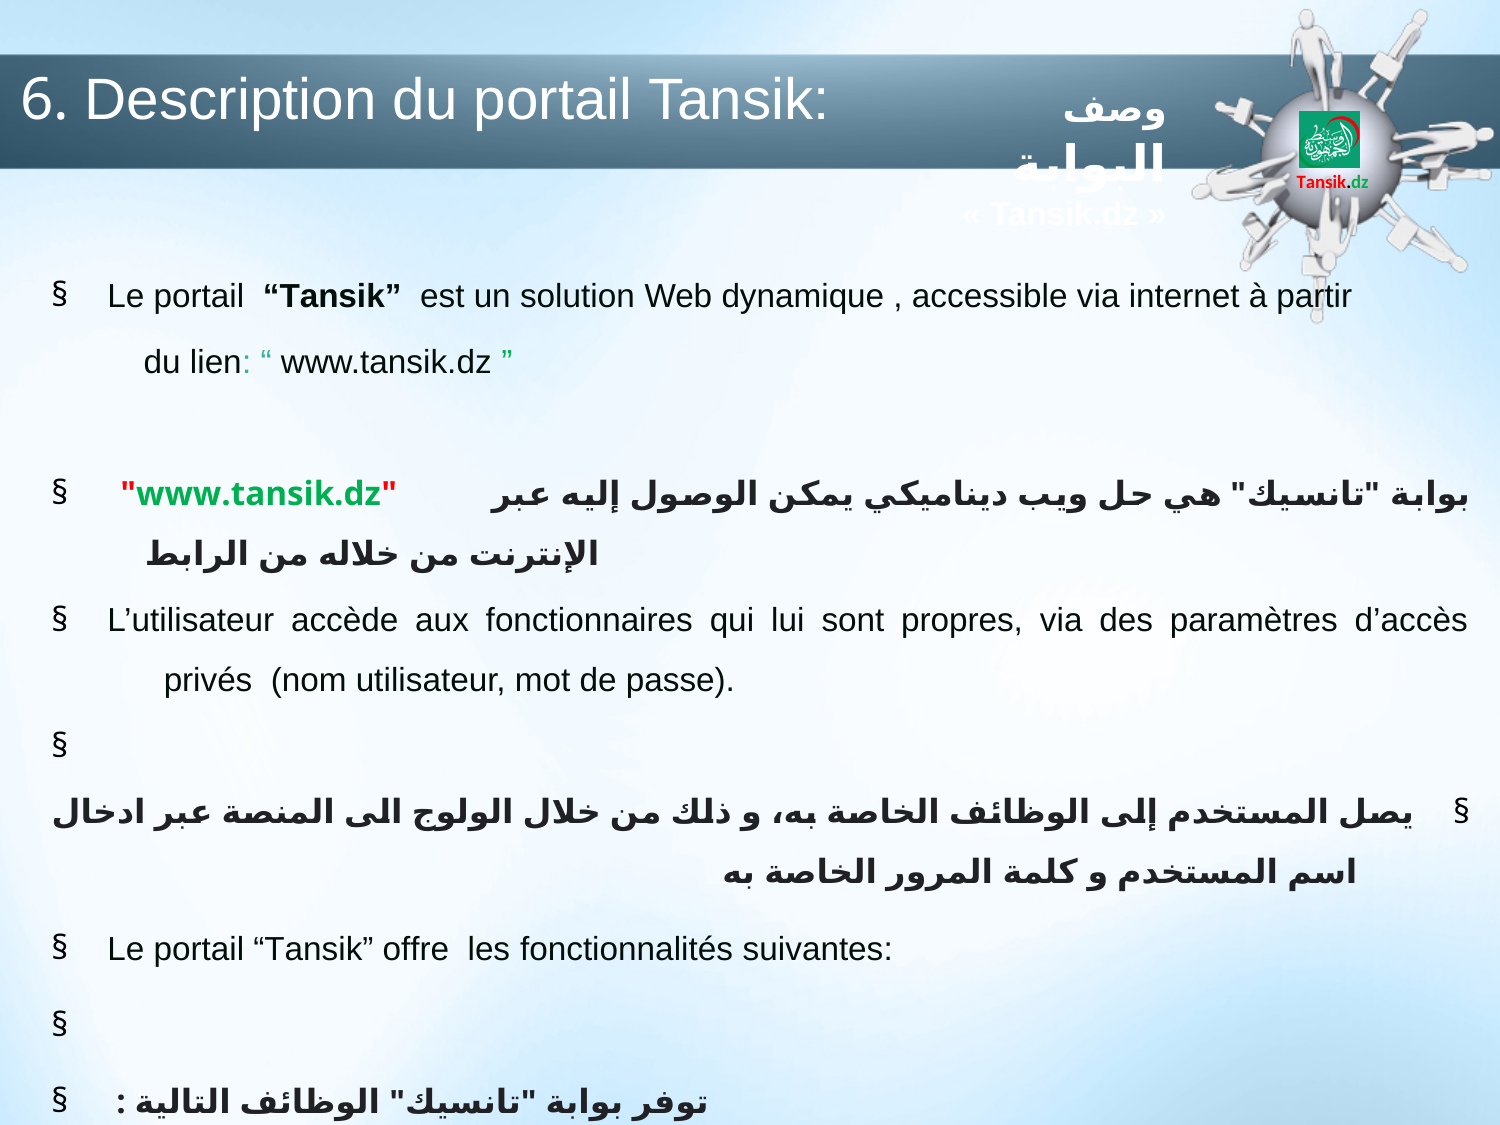

6. Description du portail Tansik:
# وصف البوابة « Tansik.dz »
Tansik.dz
Le portail “Tansik” est un solution Web dynamique , accessible via internet à partir
 du lien: “ www.tansik.dz ”
 "www.tansik.dz" بوابة "تانسيك" هي حل ويب ديناميكي يمكن الوصول إليه عبر الإنترنت من خلاله من الرابط
L’utilisateur accède aux fonctionnaires qui lui sont propres, via des paramètres d’accès privés (nom utilisateur, mot de passe).
يصل المستخدم إلى الوظائف الخاصة به، و ذلك من خلال الولوج الى المنصة عبر ادخال اسم المستخدم و كلمة المرور الخاصة به
Le portail “Tansik” offre les fonctionnalités suivantes:
 : توفر بوابة "تانسيك" الوظائف التالية